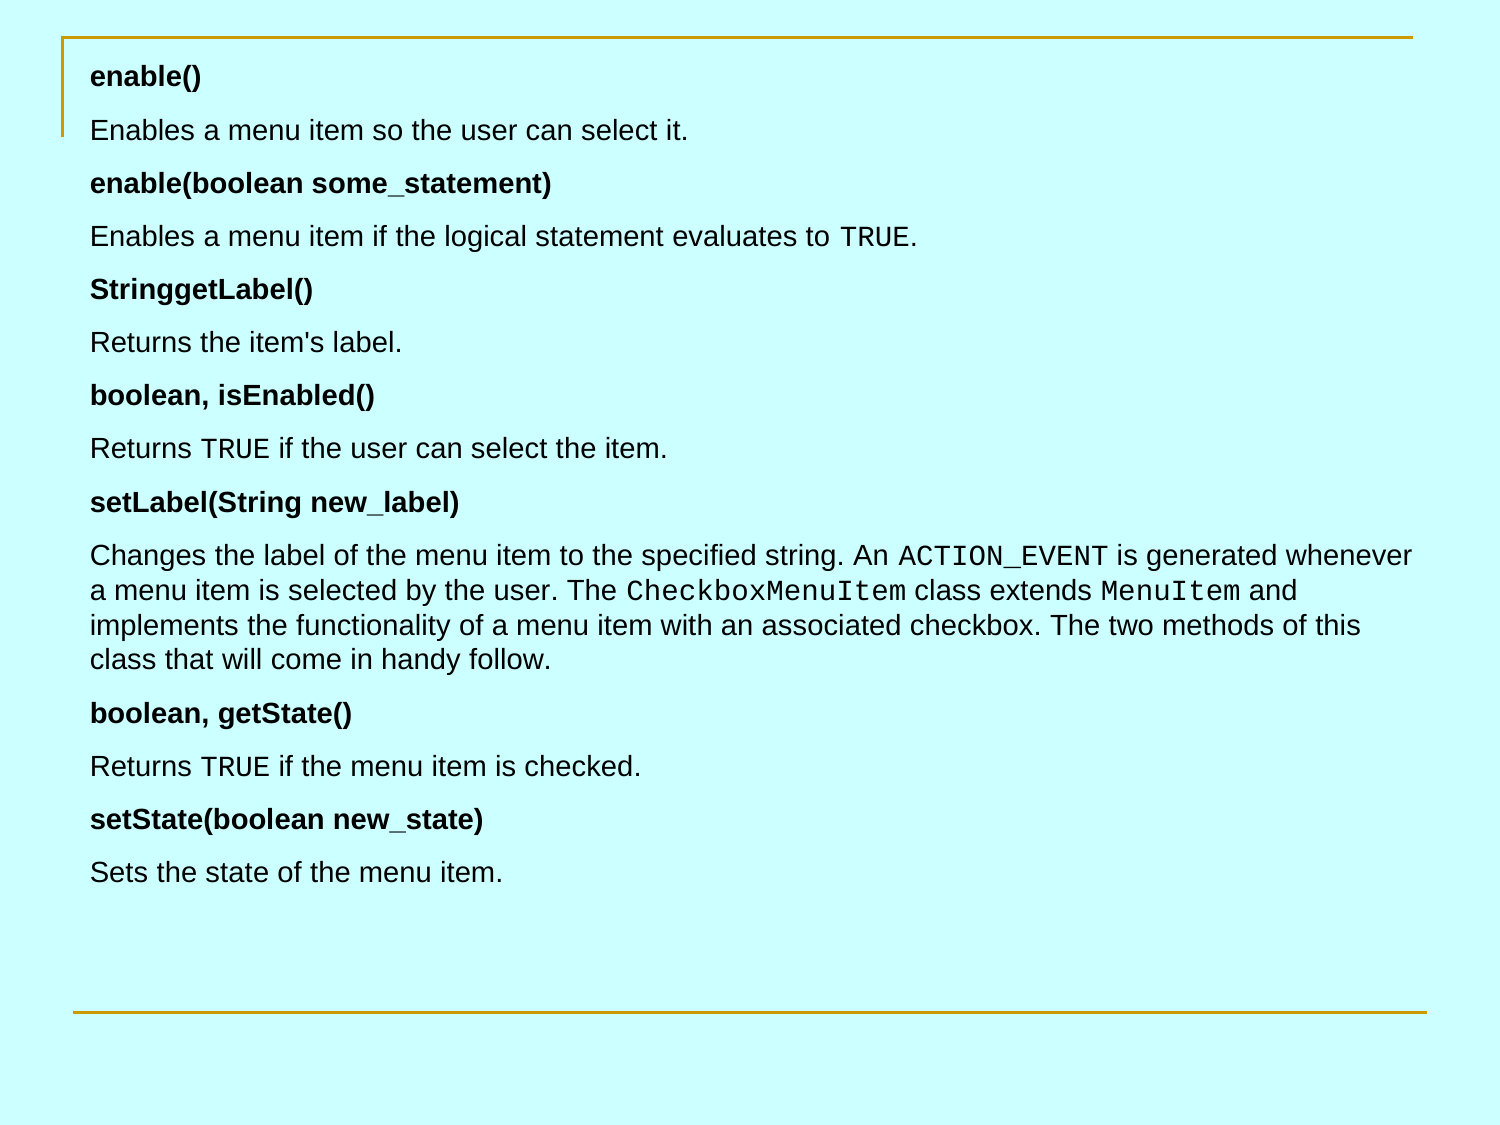

enable()
Enables a menu item so the user can select it.
enable(boolean some_statement)
Enables a menu item if the logical statement evaluates to TRUE.
StringgetLabel()
Returns the item's label.
boolean, isEnabled()
Returns TRUE if the user can select the item.
setLabel(String new_label)
Changes the label of the menu item to the specified string. An ACTION_EVENT is generated whenever a menu item is selected by the user. The CheckboxMenuItem class extends MenuItem and implements the functionality of a menu item with an associated checkbox. The two methods of this class that will come in handy follow.
boolean, getState()
Returns TRUE if the menu item is checked.
setState(boolean new_state)
Sets the state of the menu item.